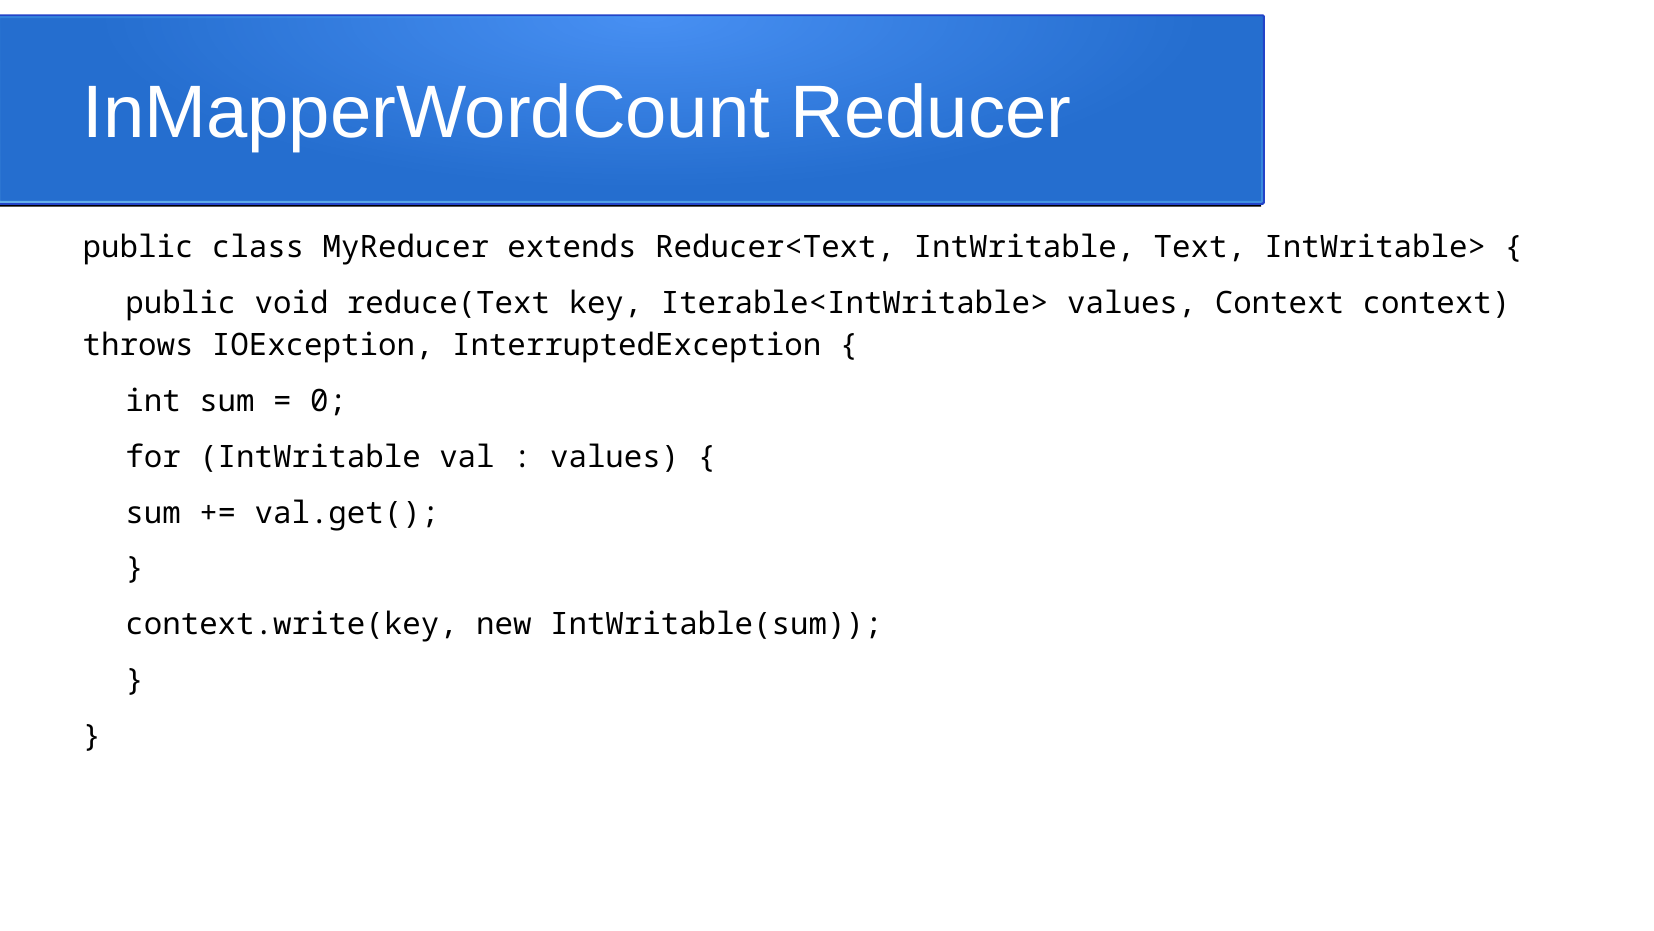

# InMapperWordCount Reducer
public class MyReducer extends Reducer<Text, IntWritable, Text, IntWritable> {
	public void reduce(Text key, Iterable<IntWritable> values, Context context) throws IOException, InterruptedException {
		int sum = 0;
		for (IntWritable val : values) {
			sum += val.get();
		}
		context.write(key, new IntWritable(sum));
	}
}